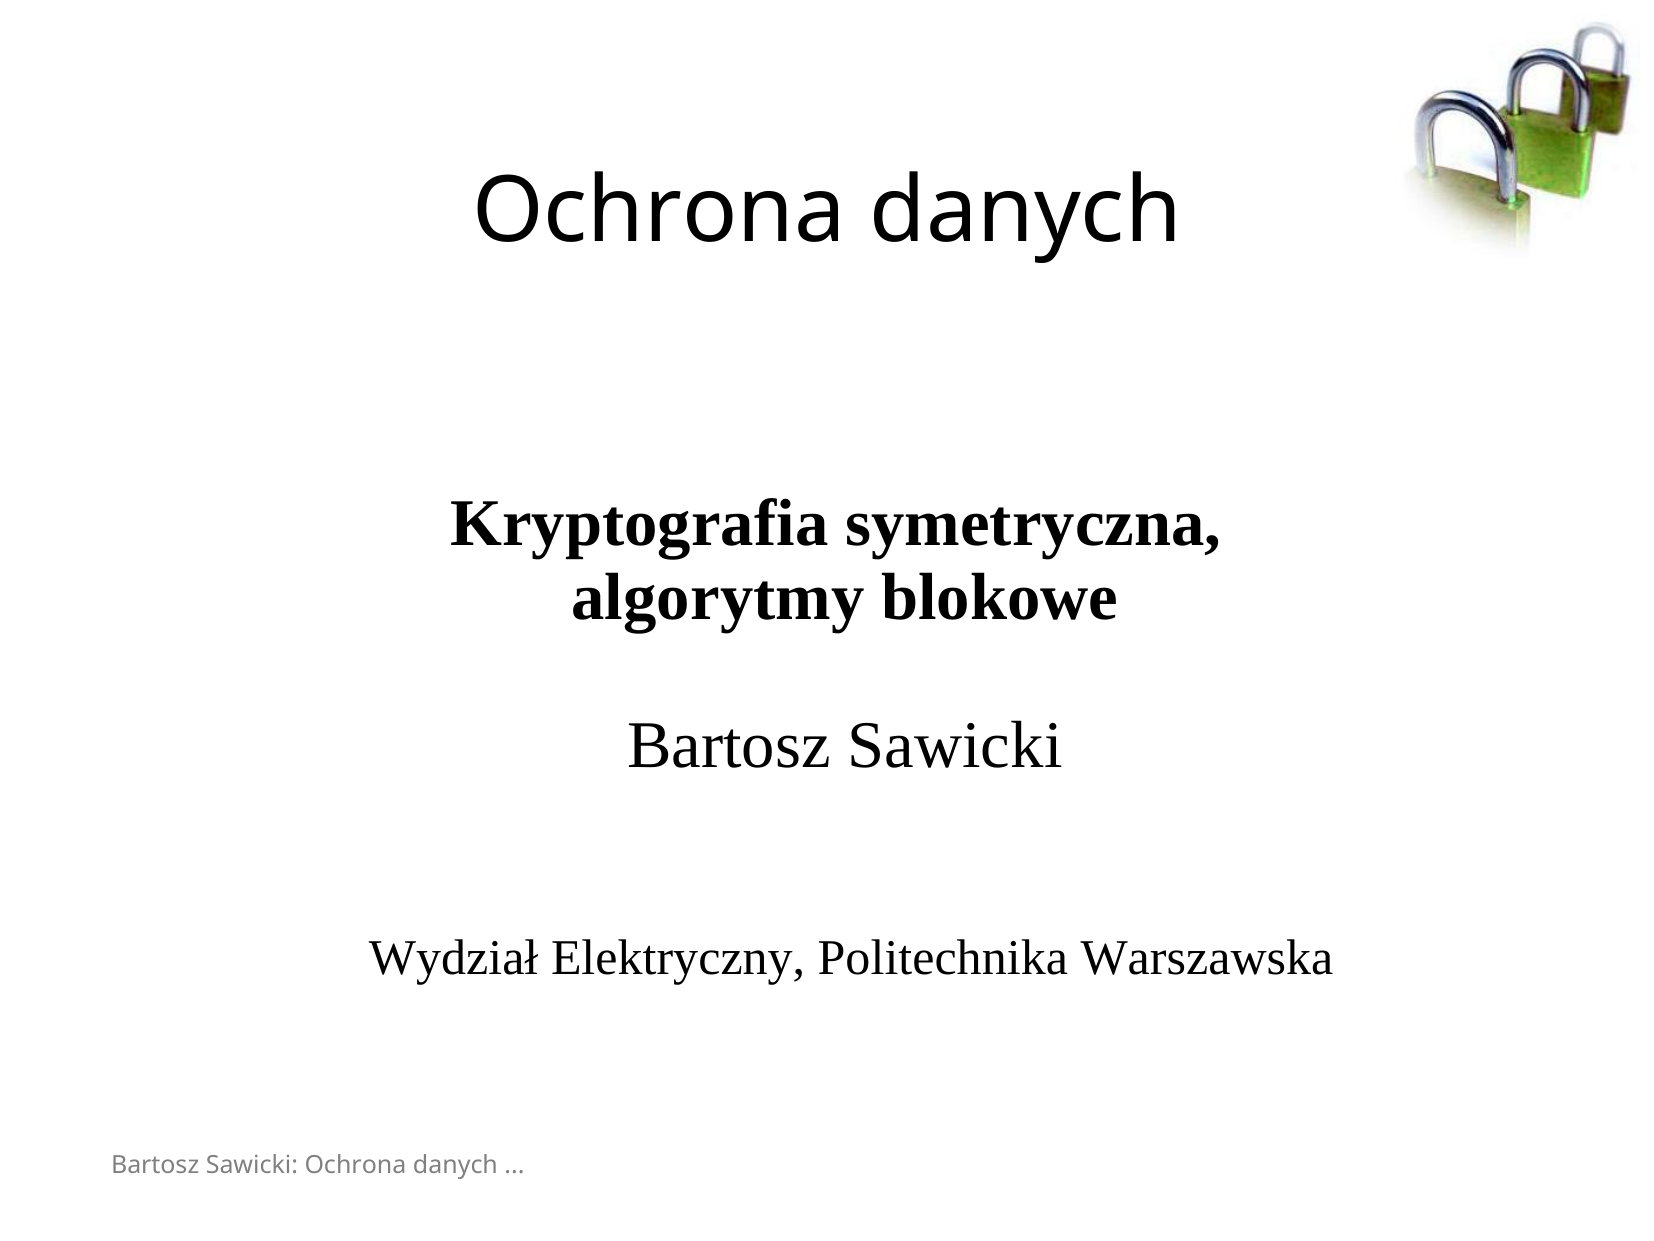

# Ochrona danych
Kryptografia symetryczna,
algorytmy blokowe
Bartosz Sawicki
 Wydział Elektryczny, Politechnika Warszawska